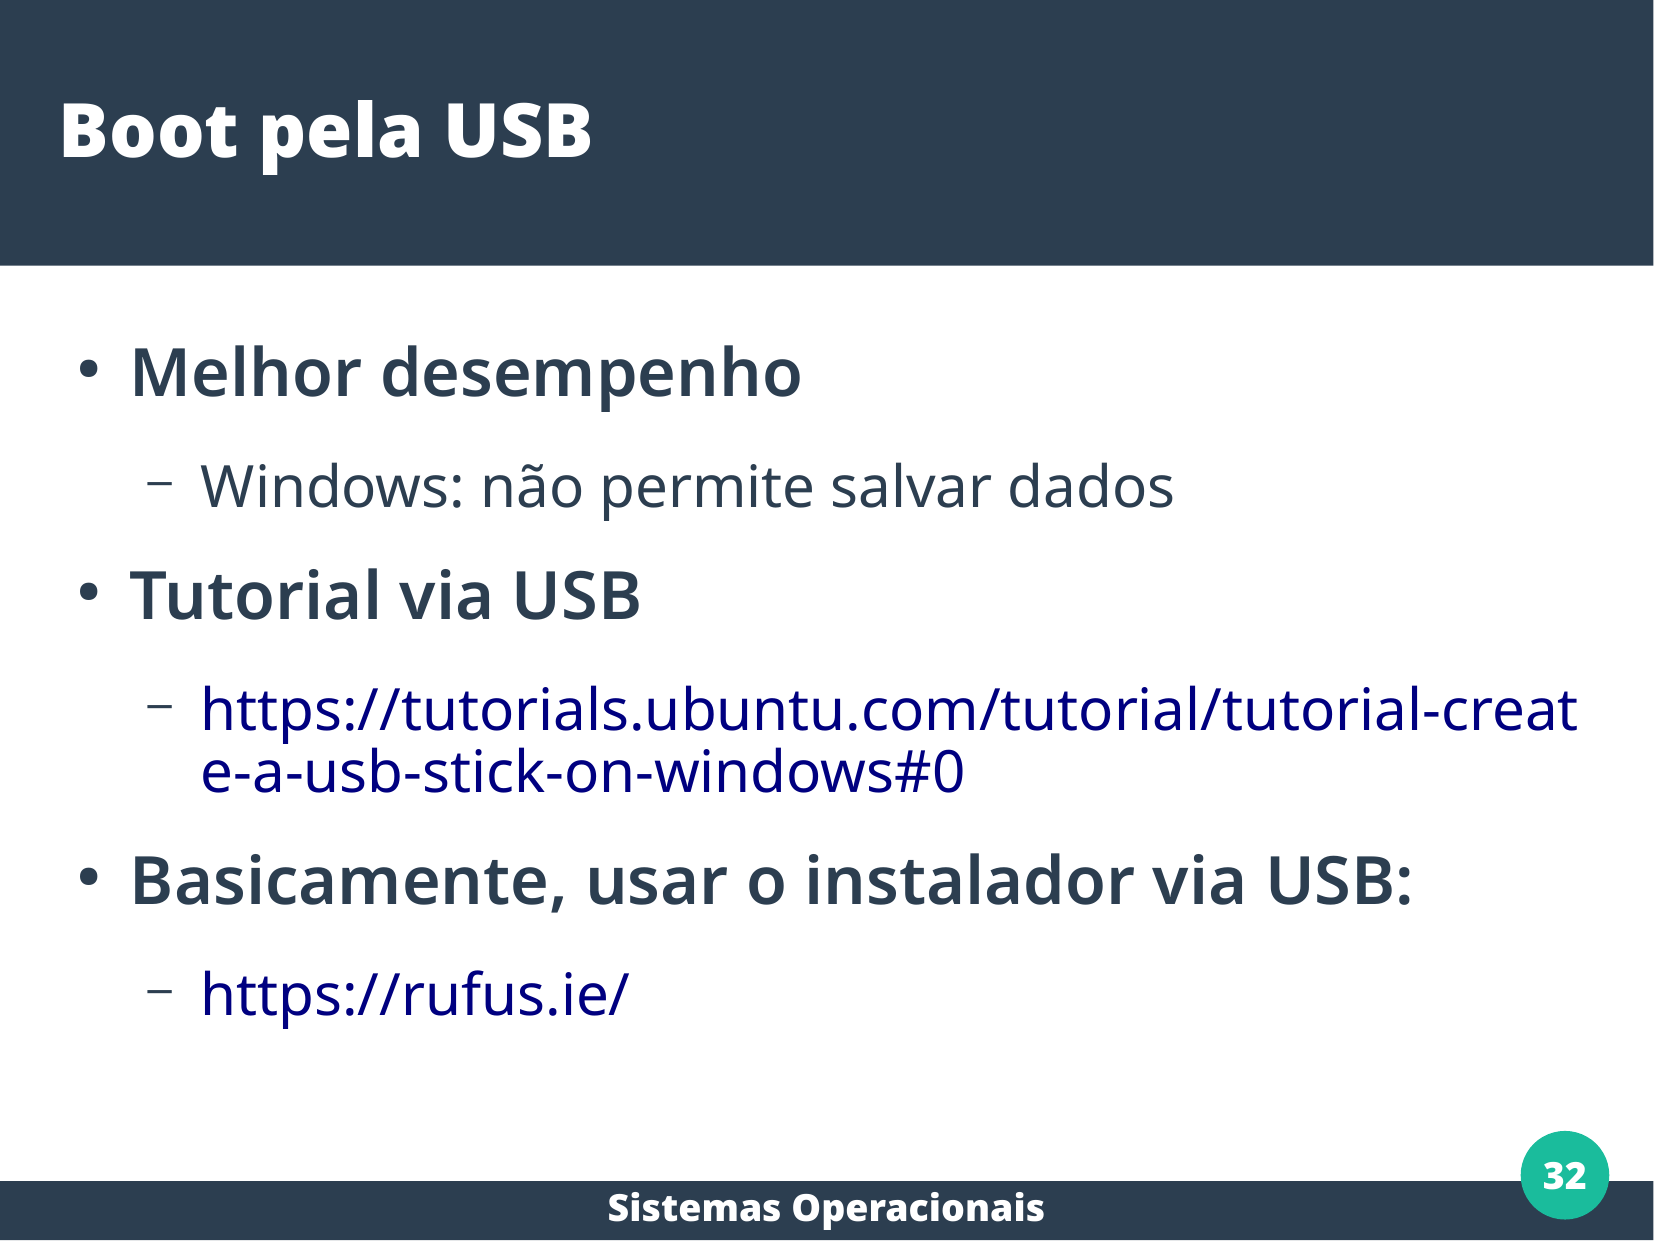

# Boot pela USB
Melhor desempenho
Windows: não permite salvar dados
Tutorial via USB
https://tutorials.ubuntu.com/tutorial/tutorial-create-a-usb-stick-on-windows#0
Basicamente, usar o instalador via USB:
https://rufus.ie/
32
Sistemas Operacionais